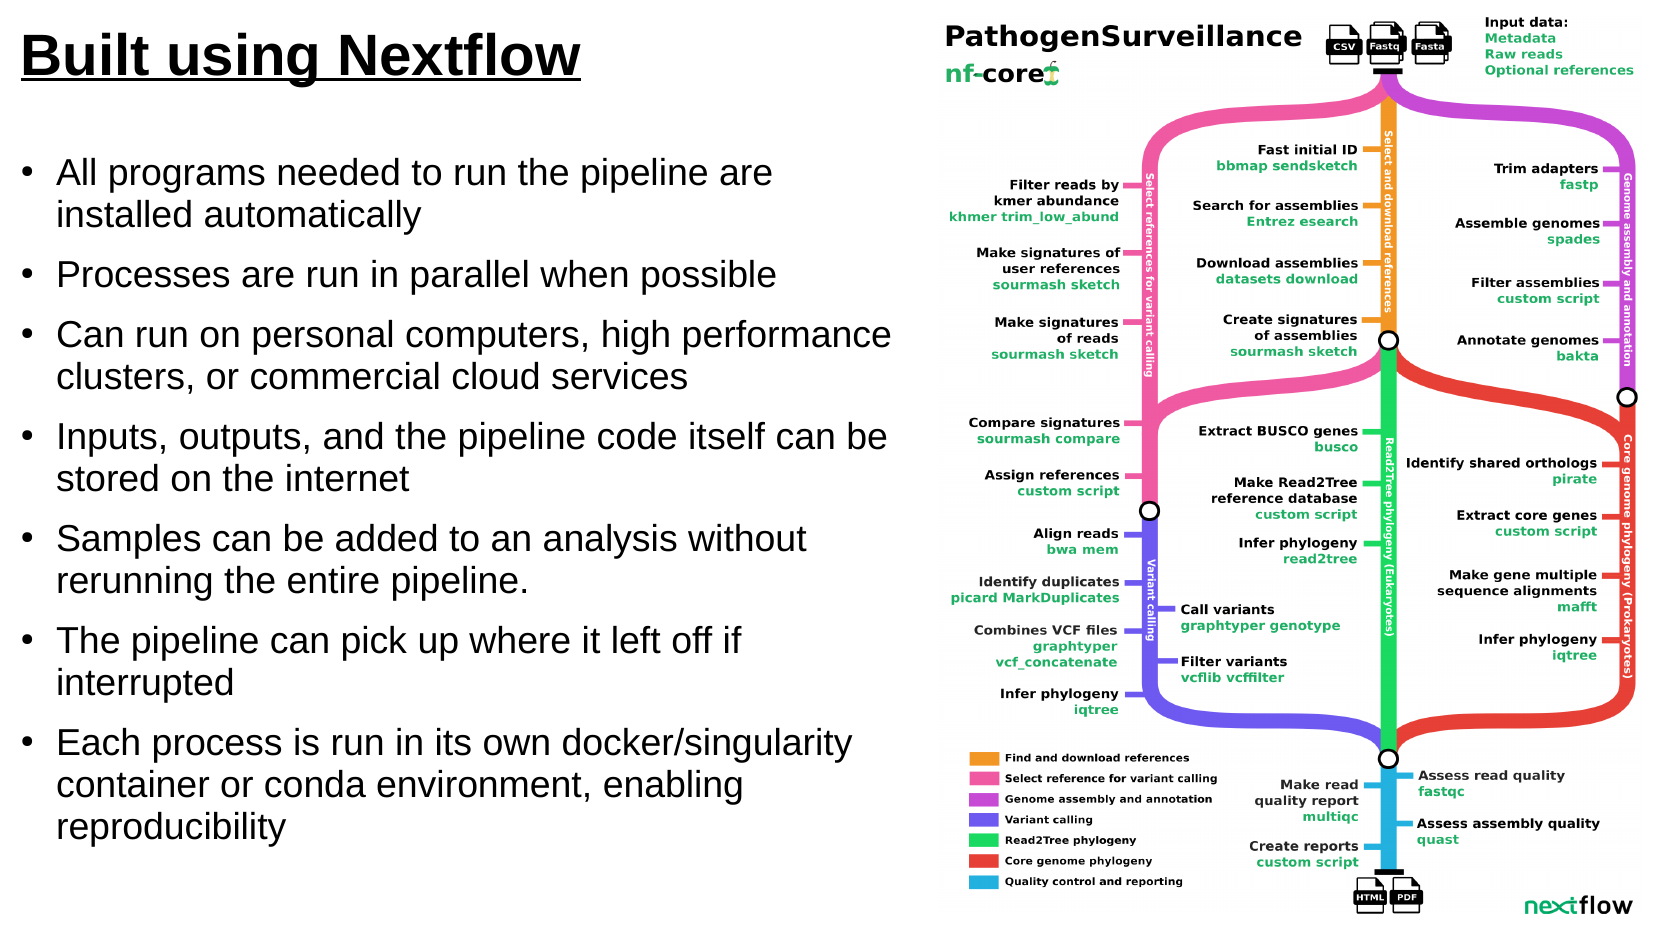

Built using Nextflow
All programs needed to run the pipeline are installed automatically
Processes are run in parallel when possible
Can run on personal computers, high performance clusters, or commercial cloud services
Inputs, outputs, and the pipeline code itself can be stored on the internet
Samples can be added to an analysis without rerunning the entire pipeline.
The pipeline can pick up where it left off if interrupted
Each process is run in its own docker/singularity container or conda environment, enabling reproducibility